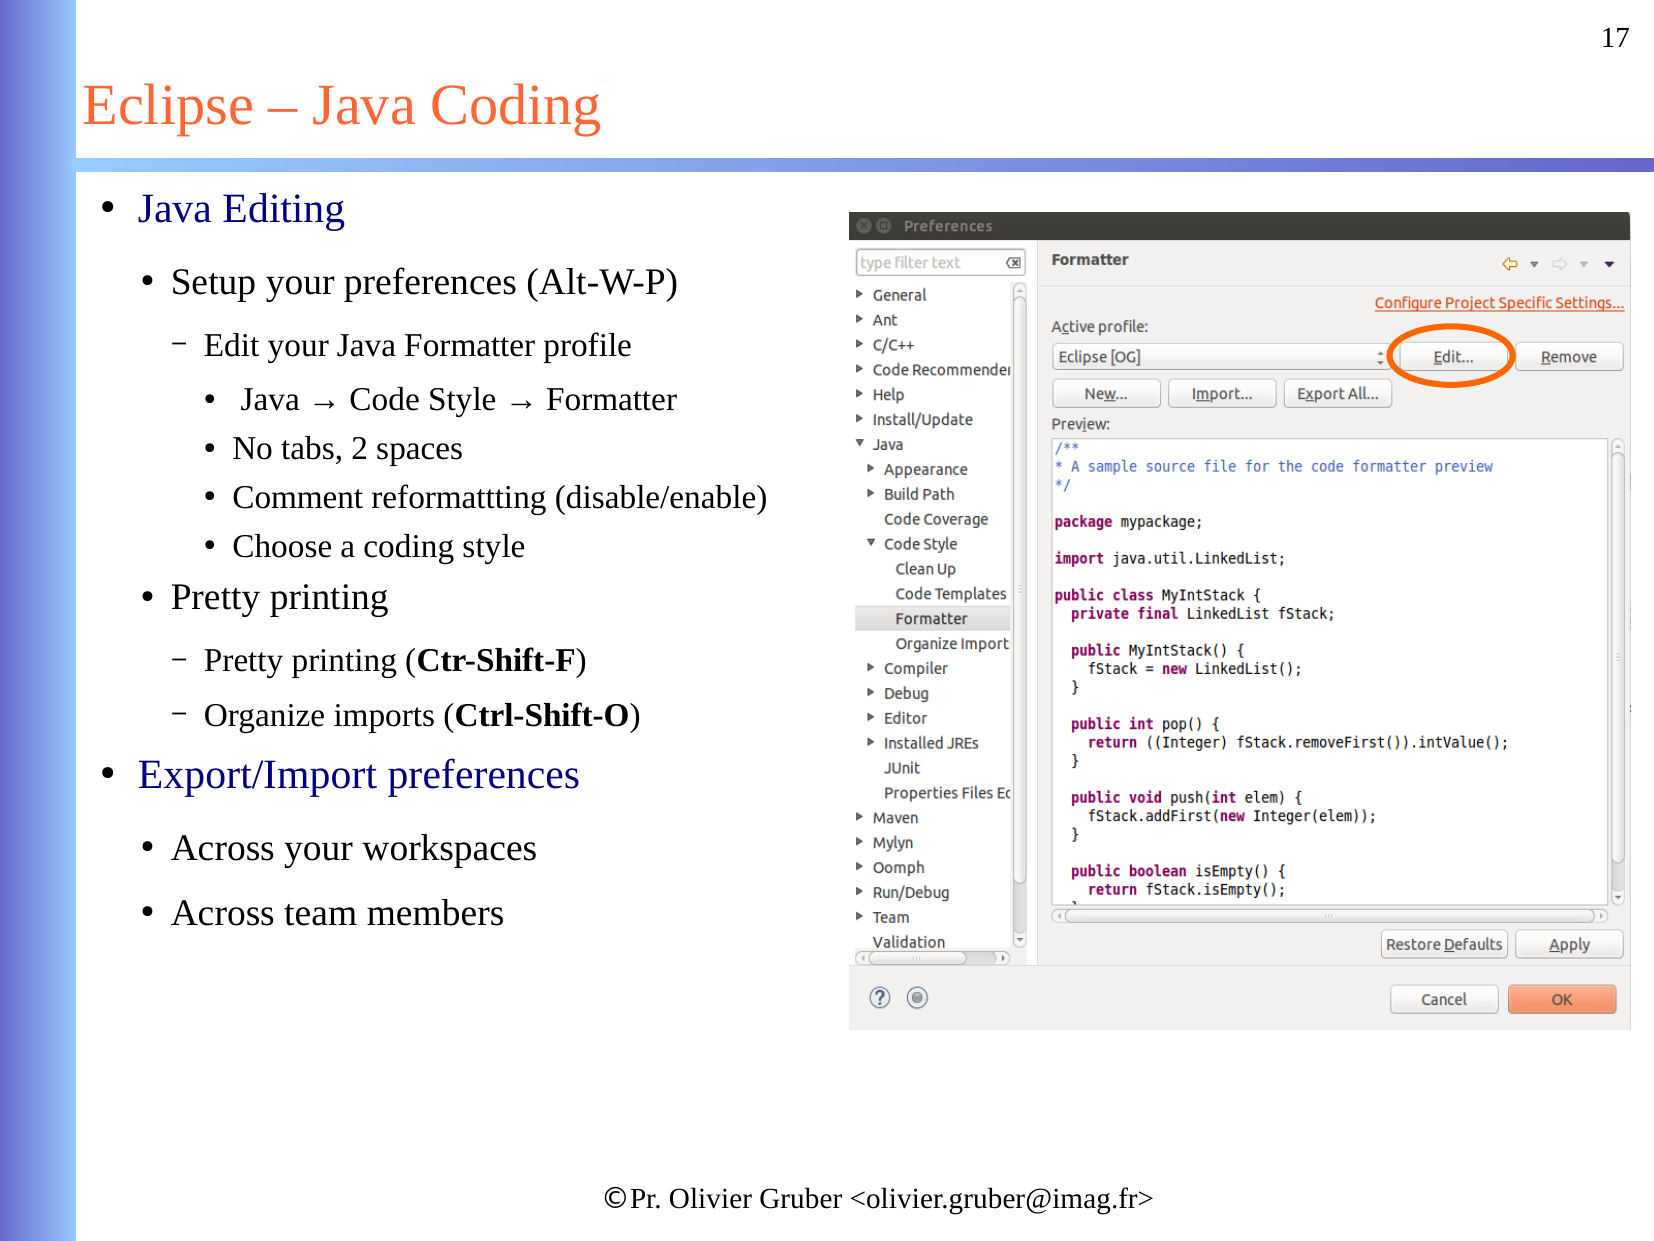

17
# Eclipse – Java Coding
Java Editing
Setup your preferences (Alt-W-P)
Edit your Java Formatter profile
 Java → Code Style → Formatter
No tabs, 2 spaces
Comment reformattting (disable/enable)
Choose a coding style
Pretty printing
Pretty printing (Ctr-Shift-F)
Organize imports (Ctrl-Shift-O)
Export/Import preferences
Across your workspaces
Across team members